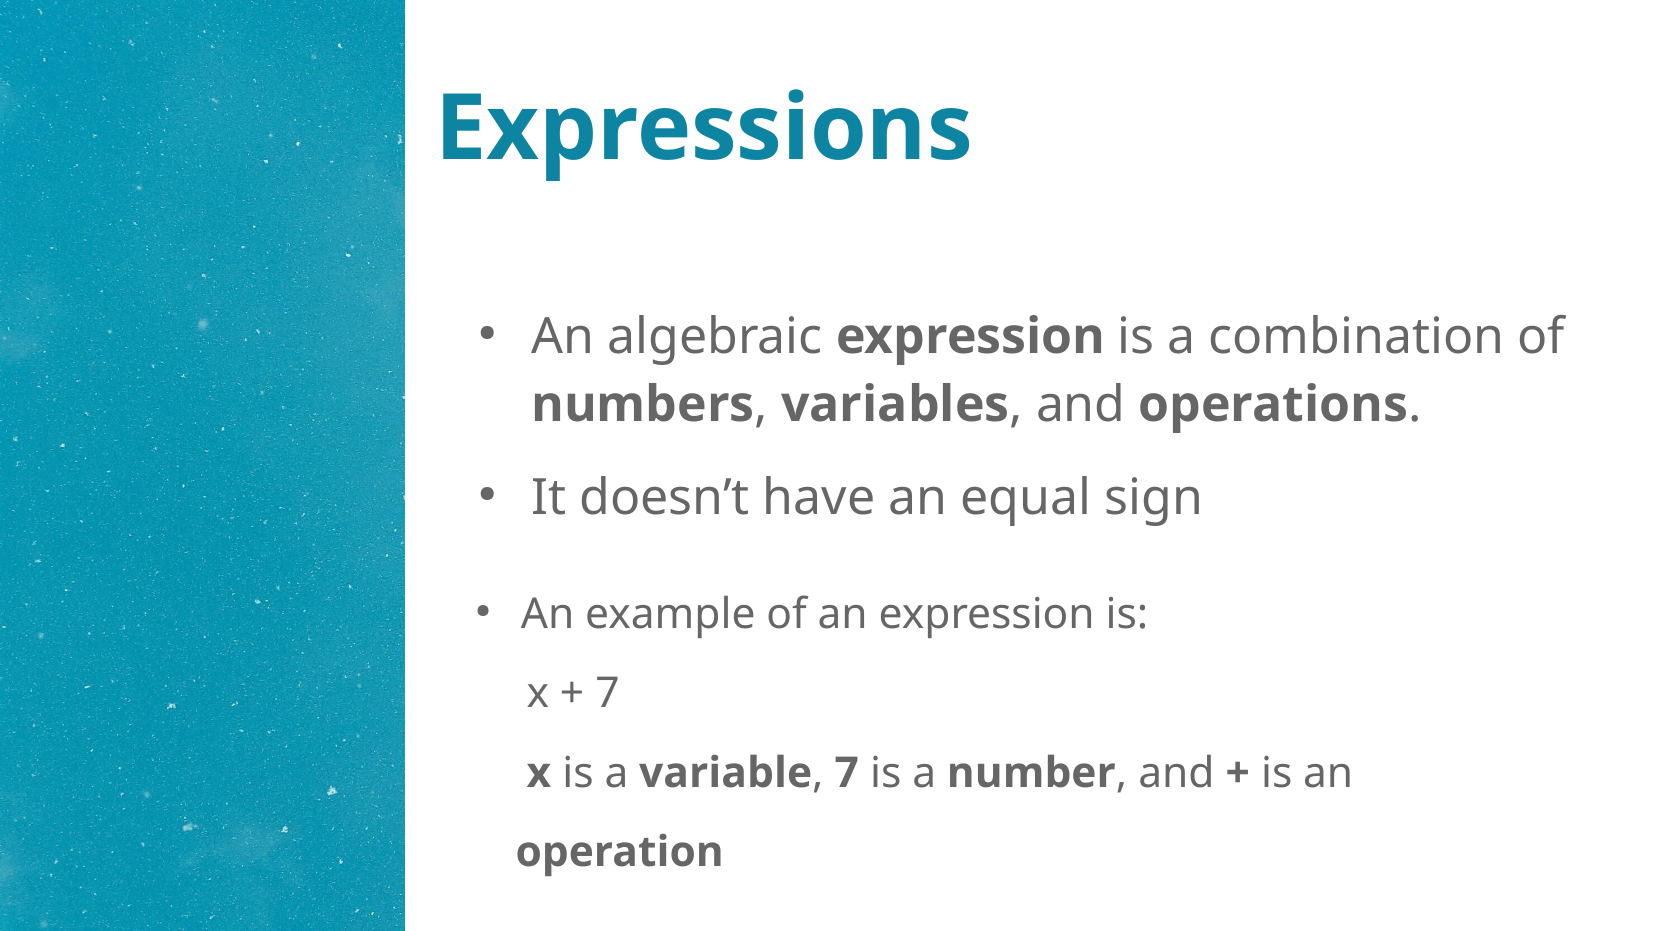

# Expressions
An algebraic expression is a combination of numbers, variables, and operations.
It doesn’t have an equal sign
An example of an expression is:
 x + 7
 x is a variable, 7 is a number, and + is an
 operation